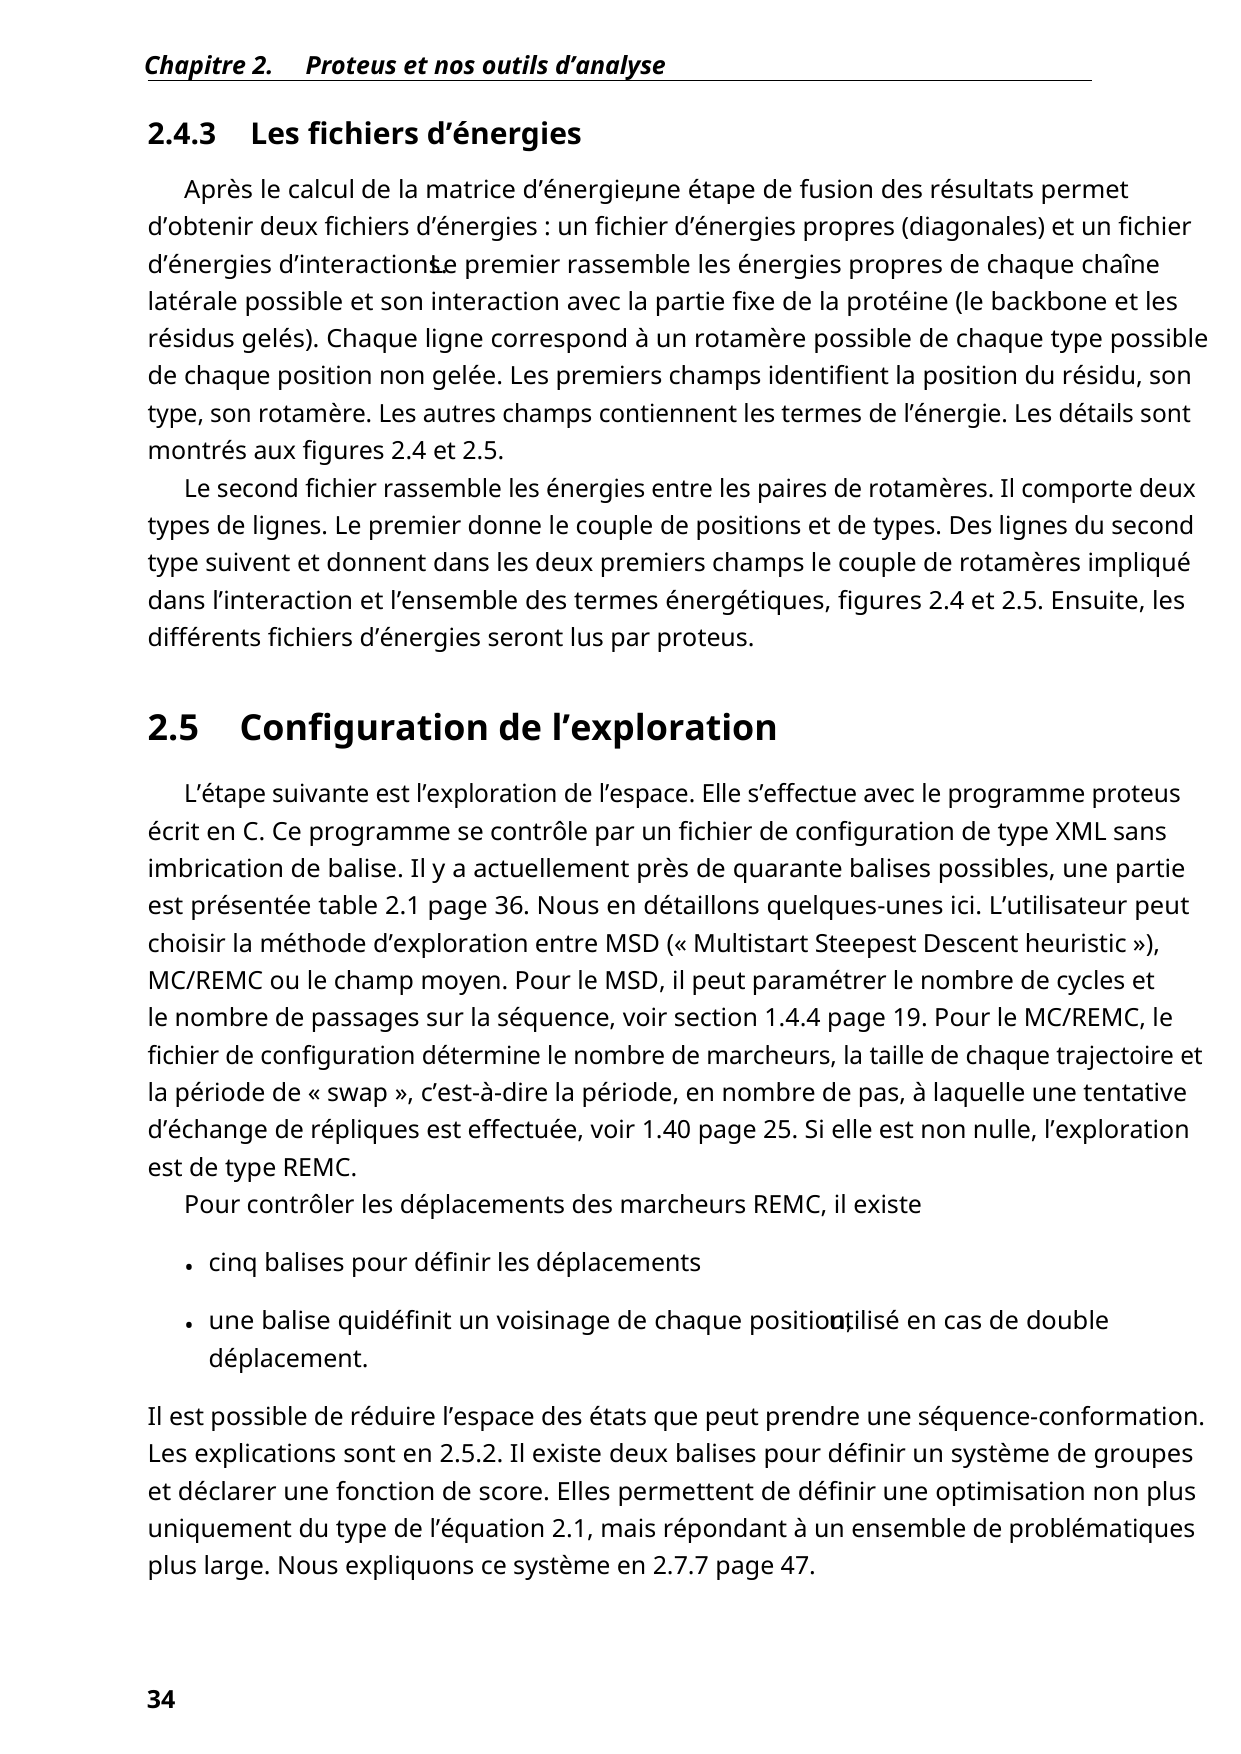

Chapitre 2.
Proteus et nos outils d’analyse
2.4.3
Les fichiers d’énergies
Après le calcul
de la matrice d’énergie,
une étape de fusion des résultats permet
d’obtenir deux fichiers d’énergies : un fichier d’énergies propres (diagonales) et un fichier
d’énergies d’interactions.
Le premier rassemble les énergies propres de chaque chaîne
latérale possible et son interaction avec la partie fixe de la protéine (le backbone et les
résidus gelés). Chaque ligne correspond à un rotamère possible de chaque type possible
de chaque position non gelée. Les premiers champs identifient la position du résidu, son
type, son rotamère. Les autres champs contiennent les termes de l’énergie. Les détails sont
montrés aux figures 2.4 et 2.5.
Le second fichier rassemble les énergies entre les paires de rotamères. Il comporte deux
types de lignes. Le premier donne le couple de positions et de types. Des lignes du second
type suivent et donnent dans les deux premiers champs le couple de rotamères impliqué
dans l’interaction et l’ensemble des termes énergétiques, figures 2.4 et 2.5. Ensuite, les
différents fichiers d’énergies seront lus par proteus.
2.5
Configuration de l’exploration
L’étape suivante est l’exploration de l’espace. Elle s’effectue avec le programme proteus
écrit en C. Ce programme se contrôle par un fichier de configuration de type XML sans
imbrication de balise. Il y a actuellement près de quarante balises possibles, une partie
est présentée table 2.1 page 36. Nous en détaillons quelques-unes ici. L’utilisateur peut
choisir la méthode d’exploration entre MSD (« Multistart Steepest Descent heuristic »),
MC/REMC ou le champ moyen. Pour le MSD, il peut paramétrer le nombre de cycles et
le nombre de passages sur la séquence, voir section 1.4.4 page 19. Pour le MC/REMC, le
fichier de configuration détermine le nombre de marcheurs, la taille de chaque trajectoire et
la période de « swap », c’est-à-dire la période, en nombre de pas, à laquelle une tentative
d’échange de répliques est effectuée, voir 1.40 page 25. Si elle est non nulle, l’exploration
est de type REMC.
Pour contrôler les déplacements des marcheurs REMC, il existe
cinq balises pour définir les déplacements
•
une balise qui
définit un voisinage de chaque position,
utilisé en cas de double
•
déplacement.
Il est possible de réduire l’espace des états que peut prendre une séquence-conformation.
Les explications sont en 2.5.2. Il existe deux balises pour définir un système de groupes
et déclarer une fonction de score. Elles permettent de définir une optimisation non plus
uniquement du type de l’équation 2.1, mais répondant à un ensemble de problématiques
plus large. Nous expliquons ce système en 2.7.7 page 47.
34